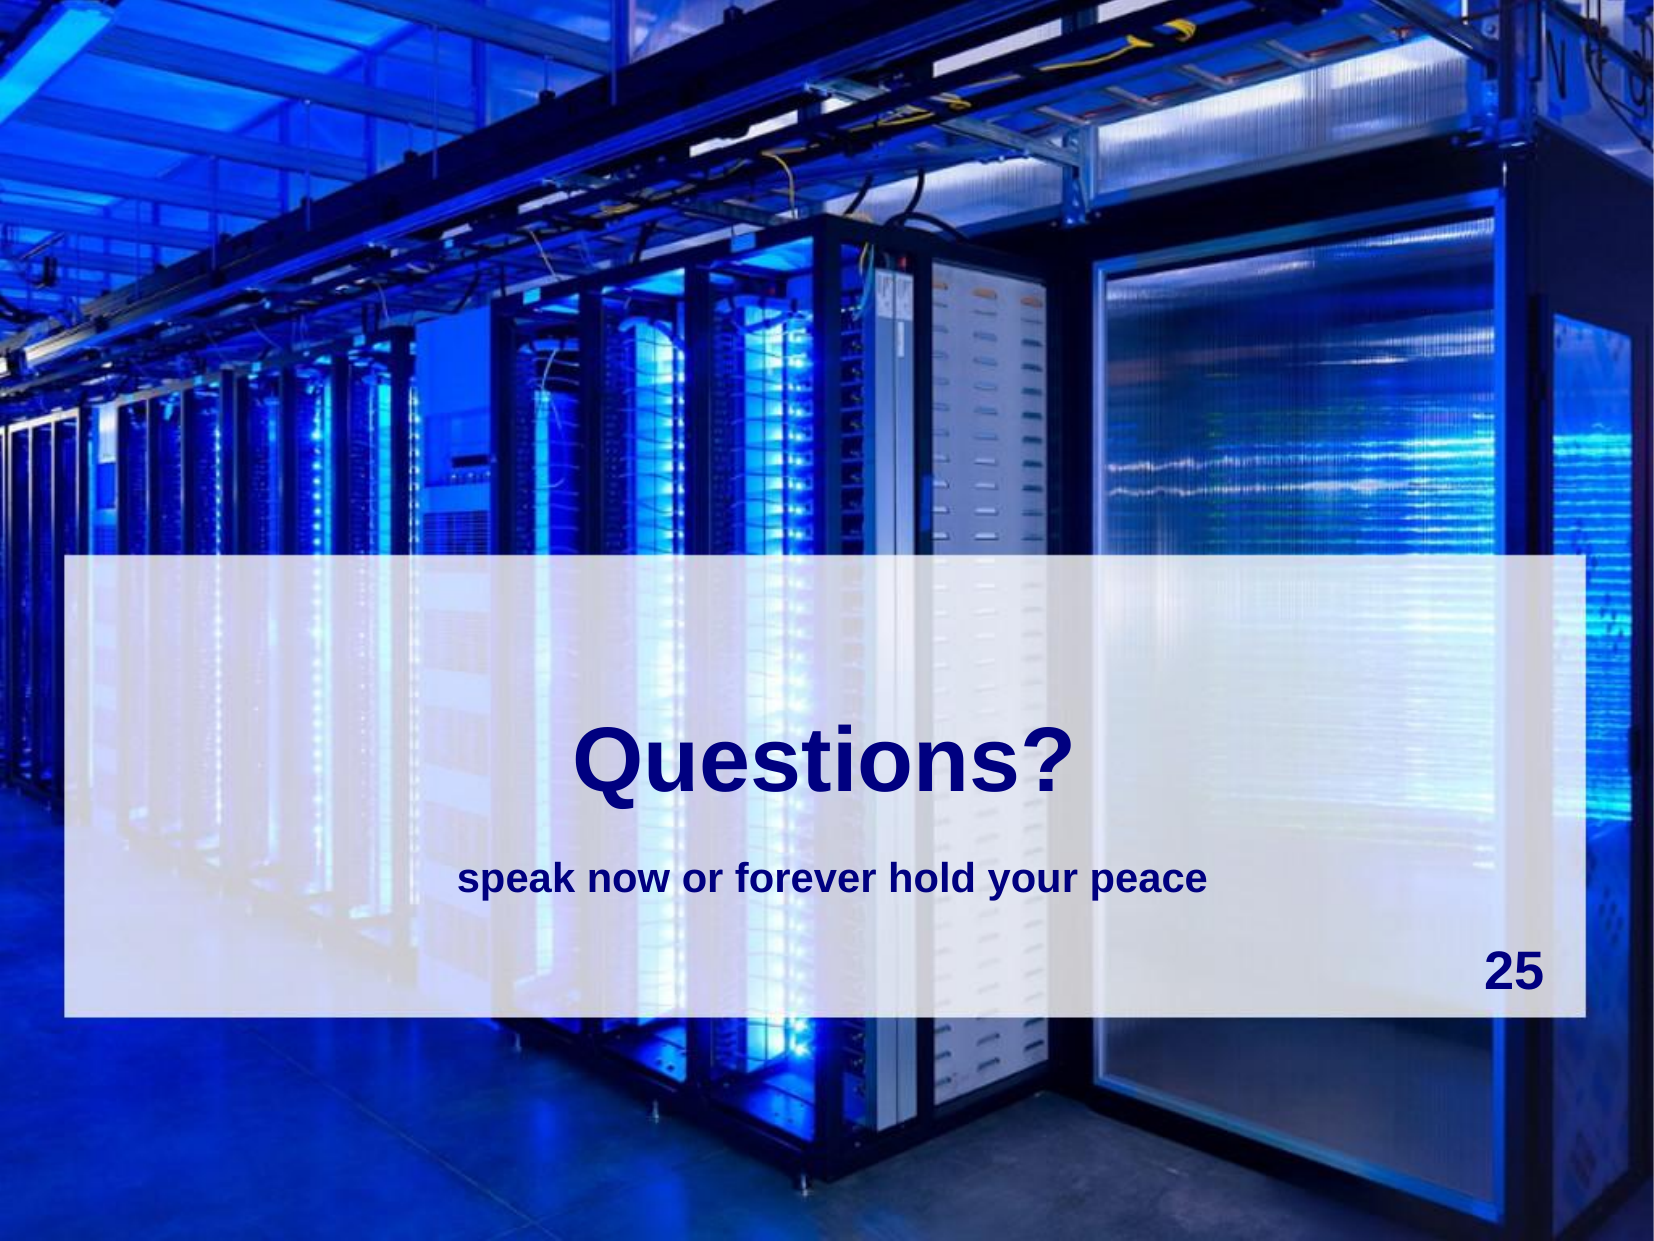

Questions?
speak now or forever hold your peace
25